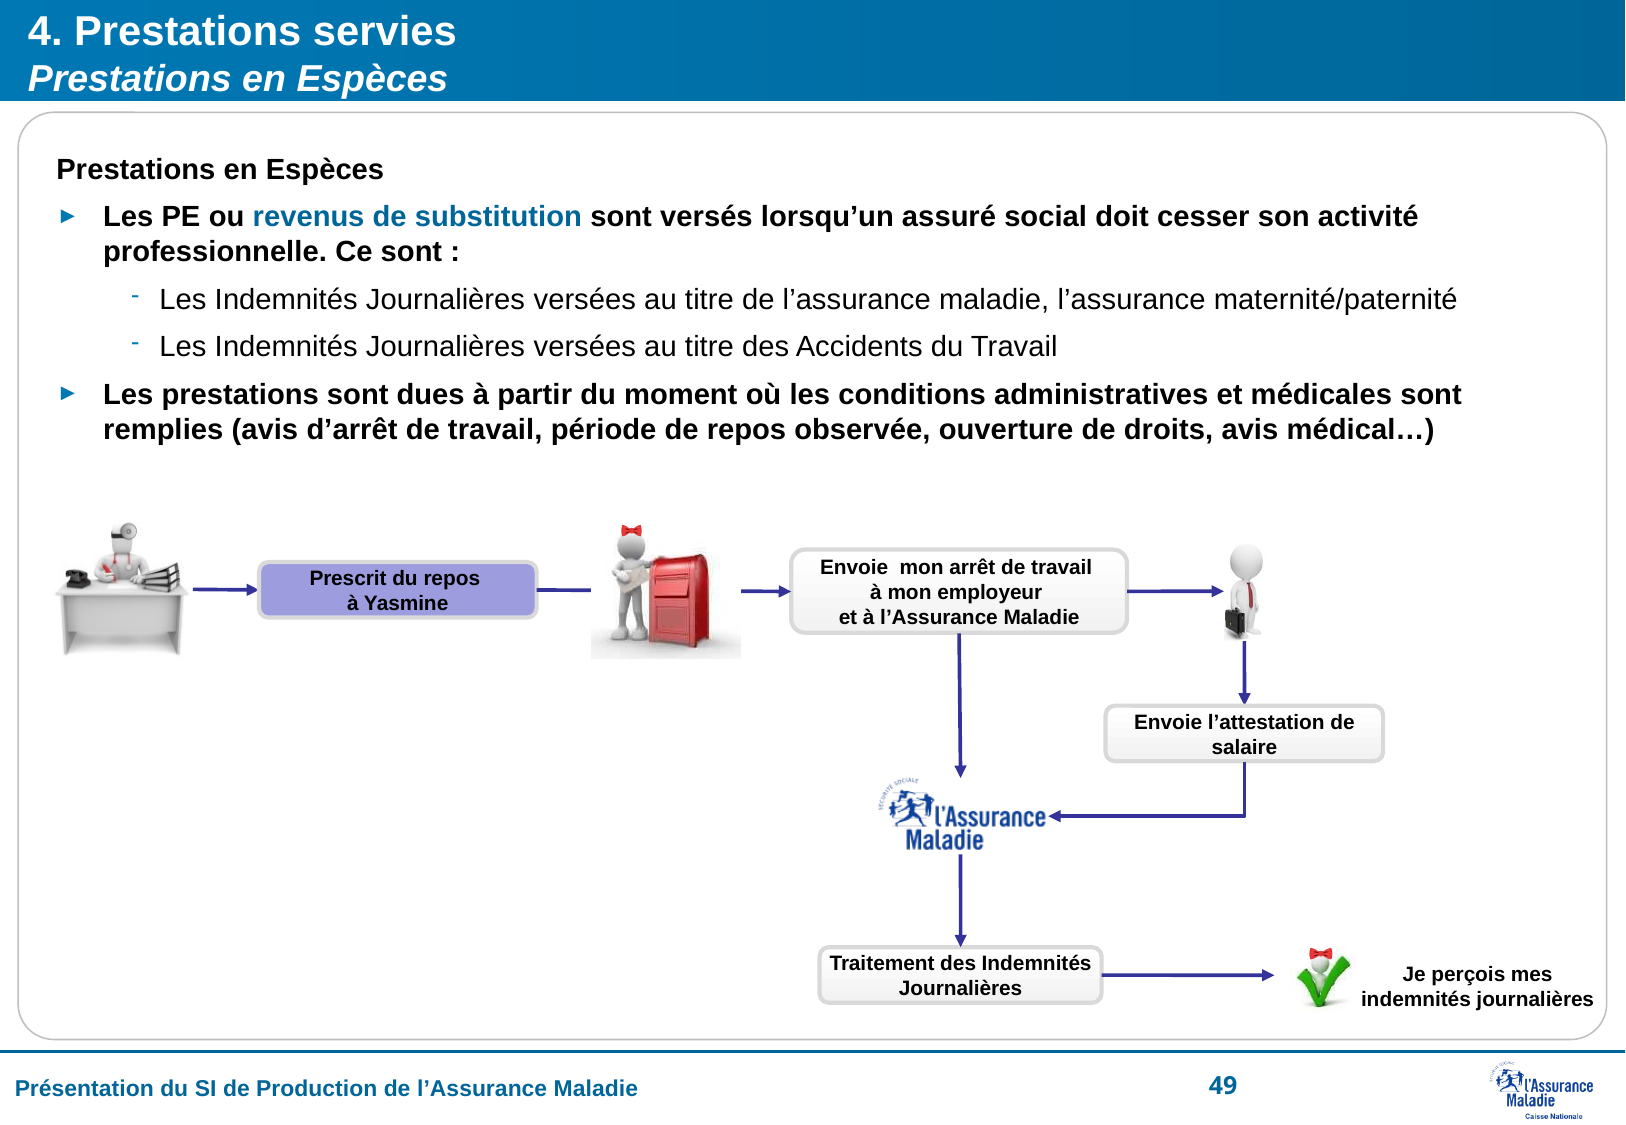

# 4. Prestations servies Prestations en Espèces
Prestations en Espèces
Les PE ou revenus de substitution sont versés lorsqu’un assuré social doit cesser son activité professionnelle. Ce sont :
Les Indemnités Journalières versées au titre de l’assurance maladie, l’assurance maternité/paternité
Les Indemnités Journalières versées au titre des Accidents du Travail
Les prestations sont dues à partir du moment où les conditions administratives et médicales sont remplies (avis d’arrêt de travail, période de repos observée, ouverture de droits, avis médical…)
Envoie mon arrêt de travail
à mon employeur
et à l’Assurance Maladie
Prescrit du repos
à Yasmine
Envoie l’attestation de salaire
Traitement des Indemnités Journalières
Je perçois mes indemnités journalières